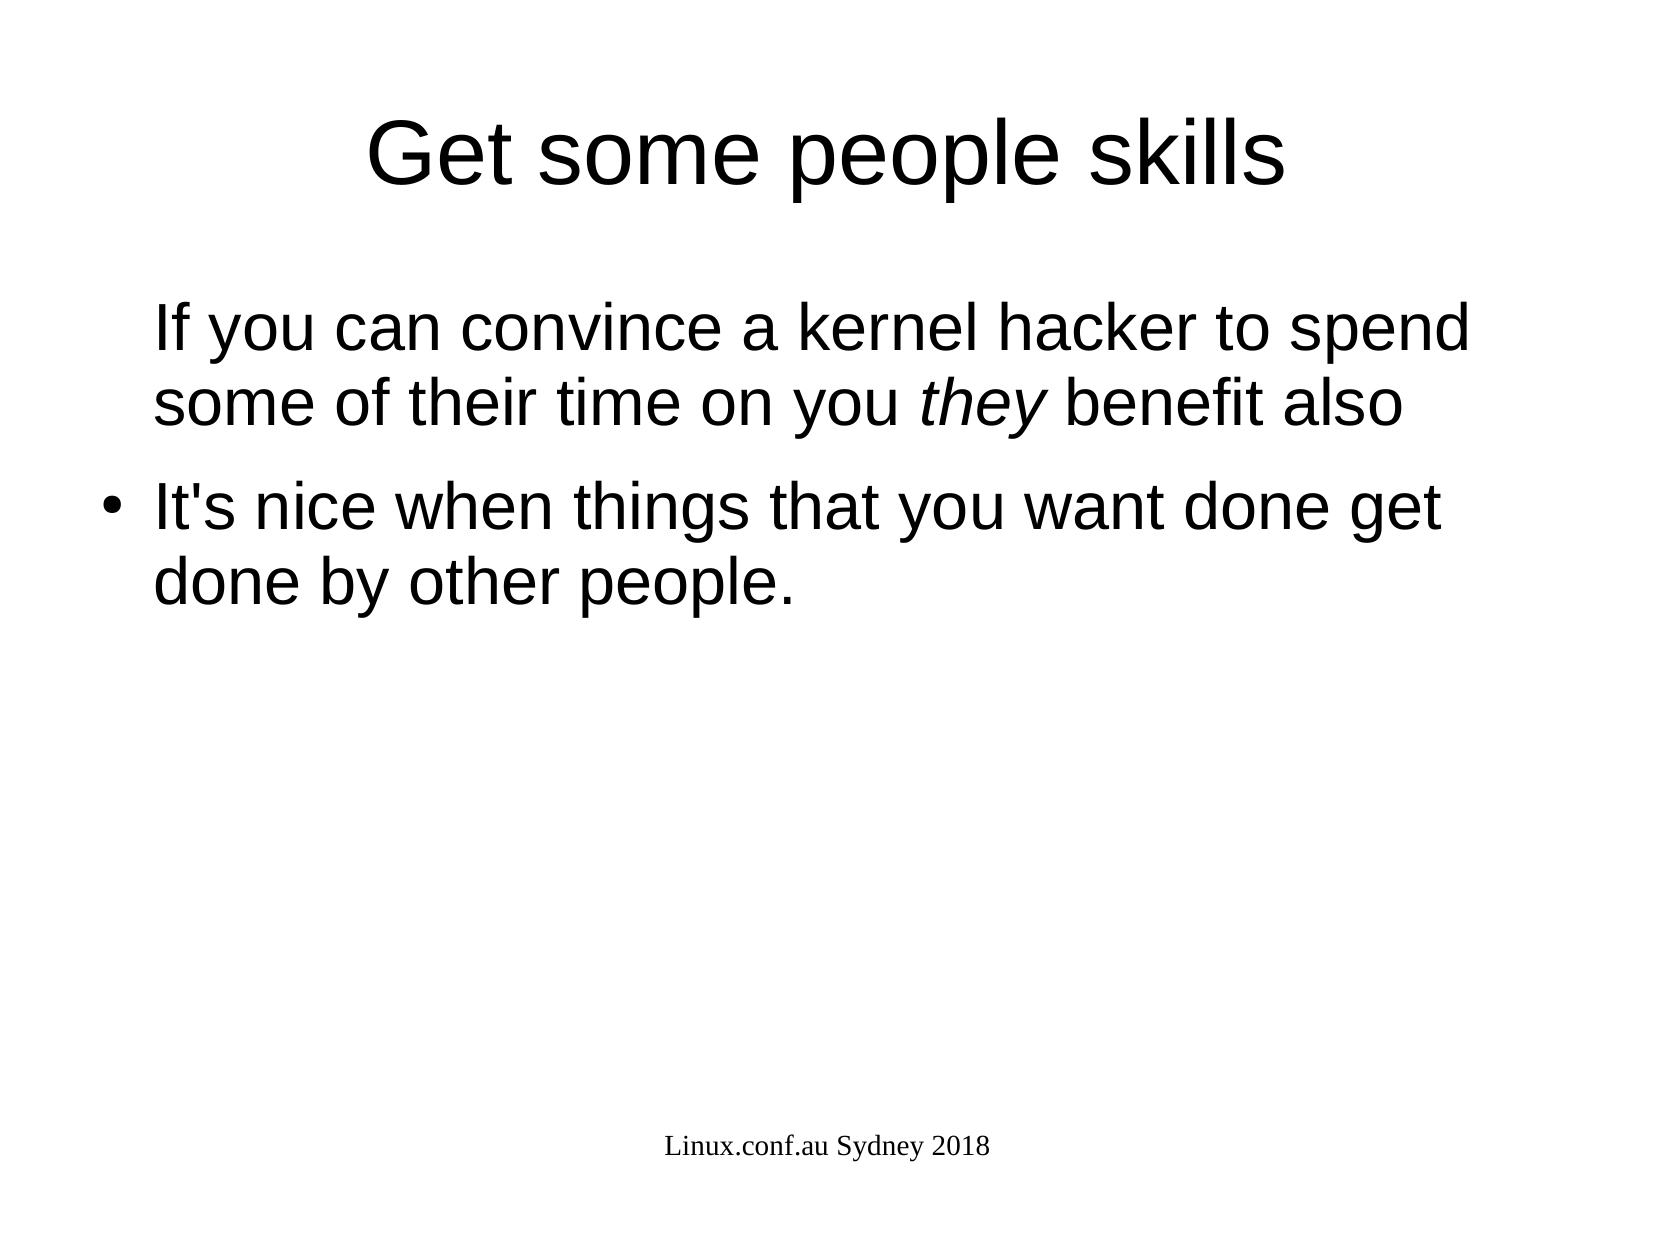

# Get some people skills
If you can convince a kernel hacker to spend some of their time on you they benefit also
It's nice when things that you want done get done by other people.
Linux.conf.au Sydney 2018